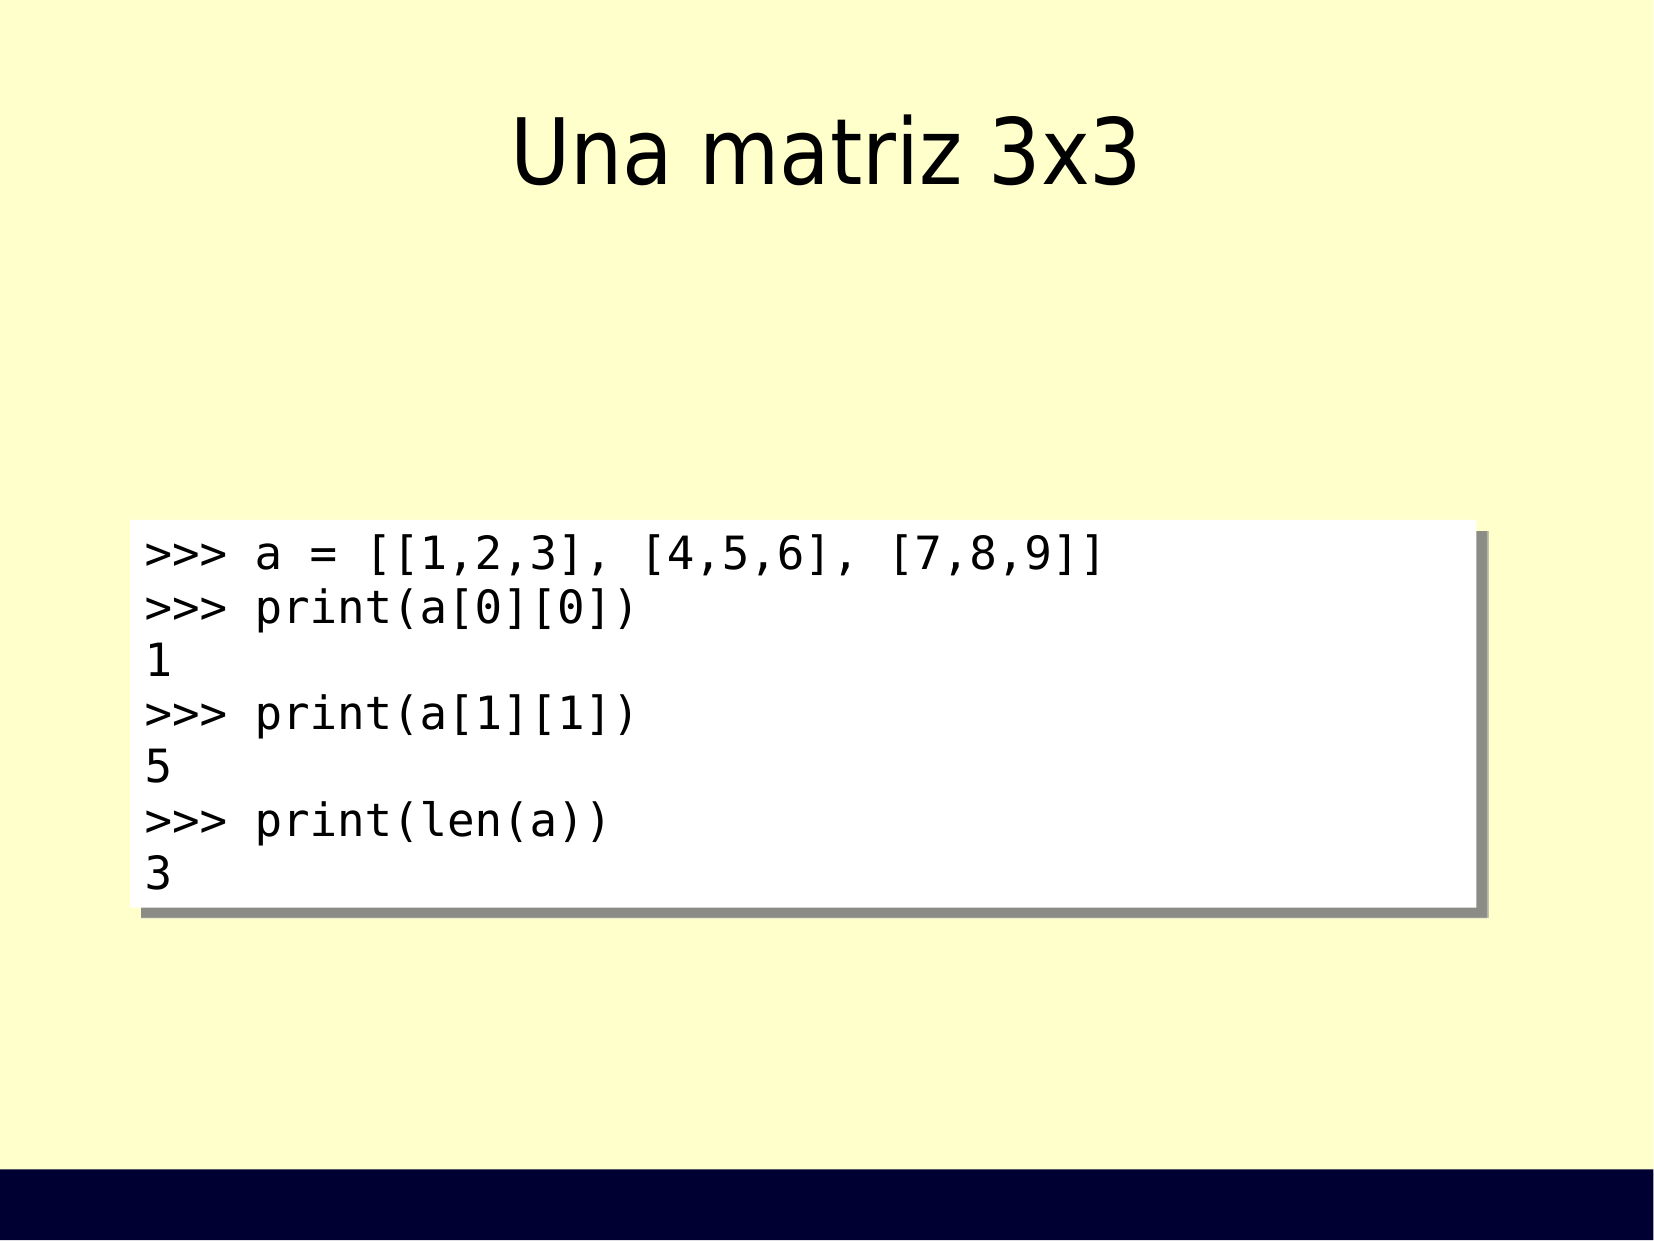

# Una matriz 3x3
>>> a = [[1,2,3], [4,5,6], [7,8,9]]
>>> print(a[0][0])
1
>>> print(a[1][1])
5
>>> print(len(a))
3